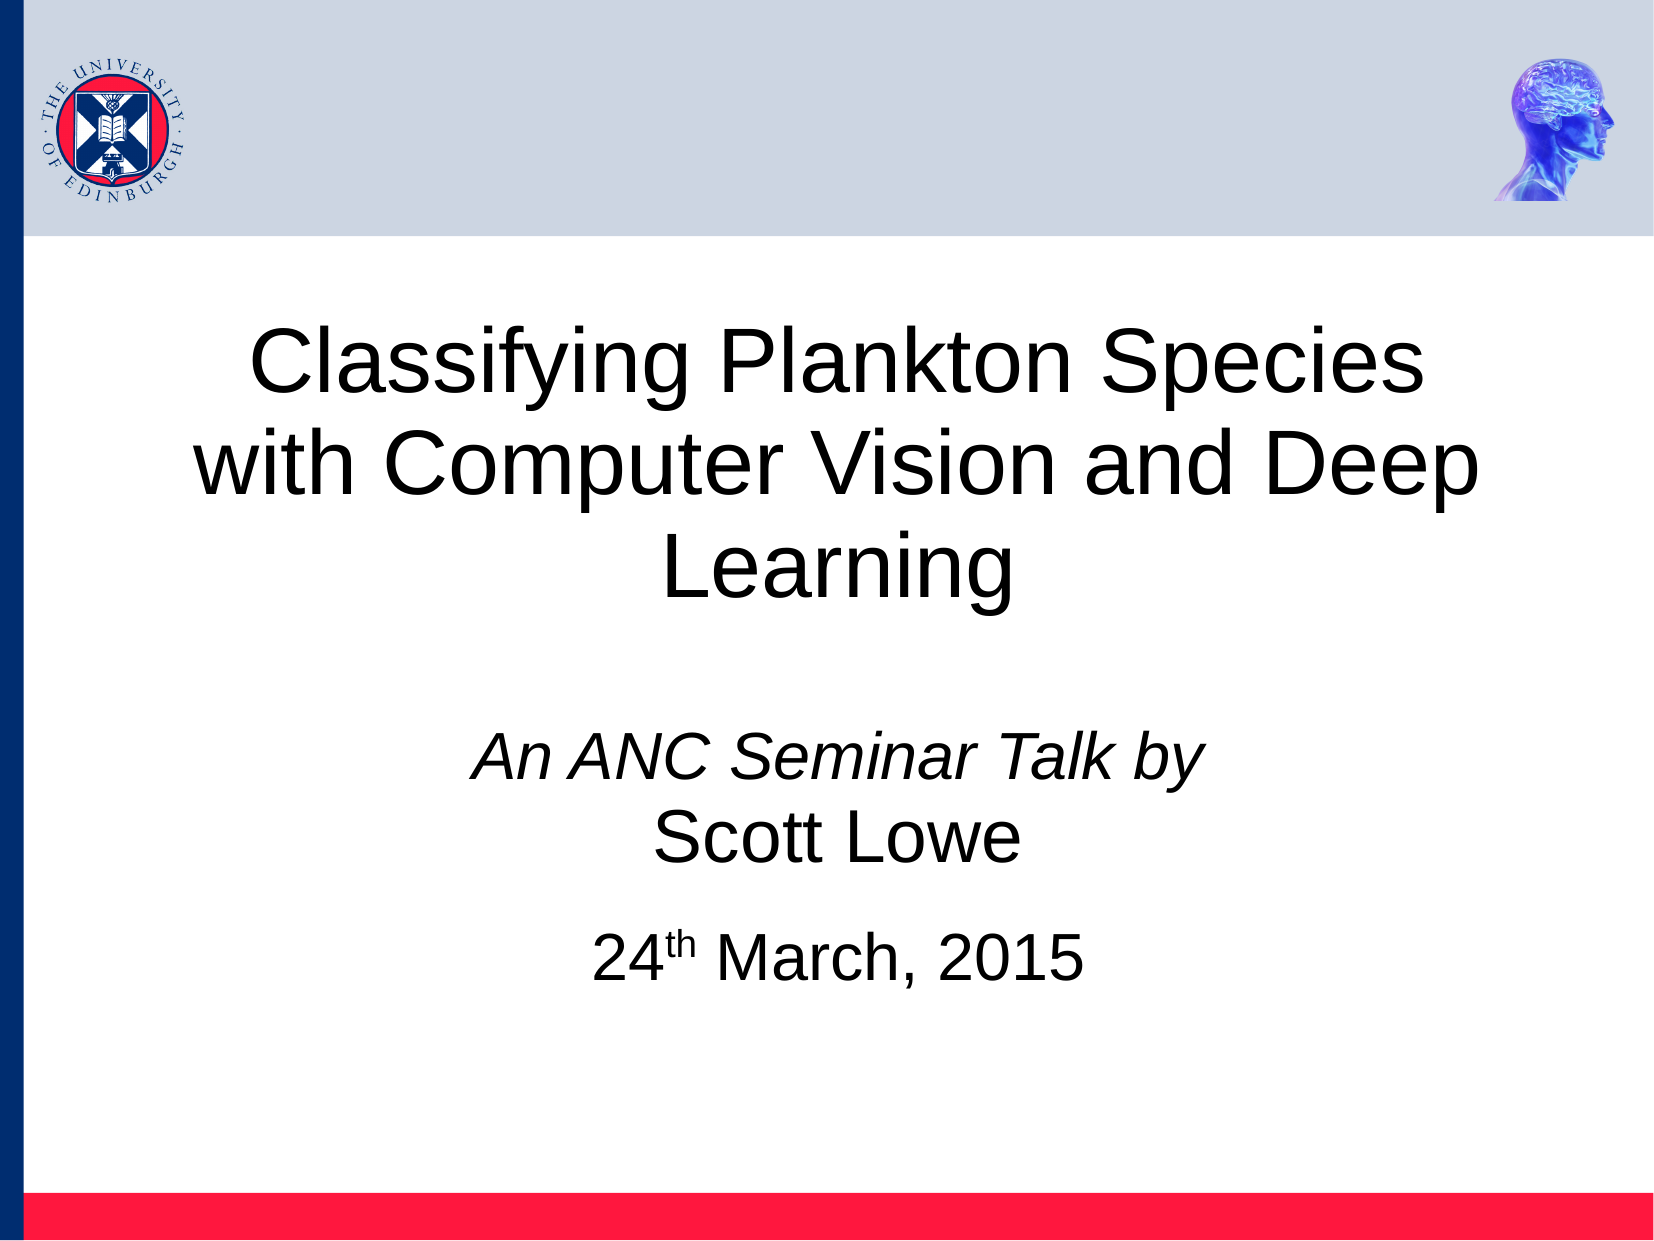

# Classifying Plankton Species with Computer Vision and Deep Learning
An ANC Seminar Talk by
Scott Lowe
24th March, 2015